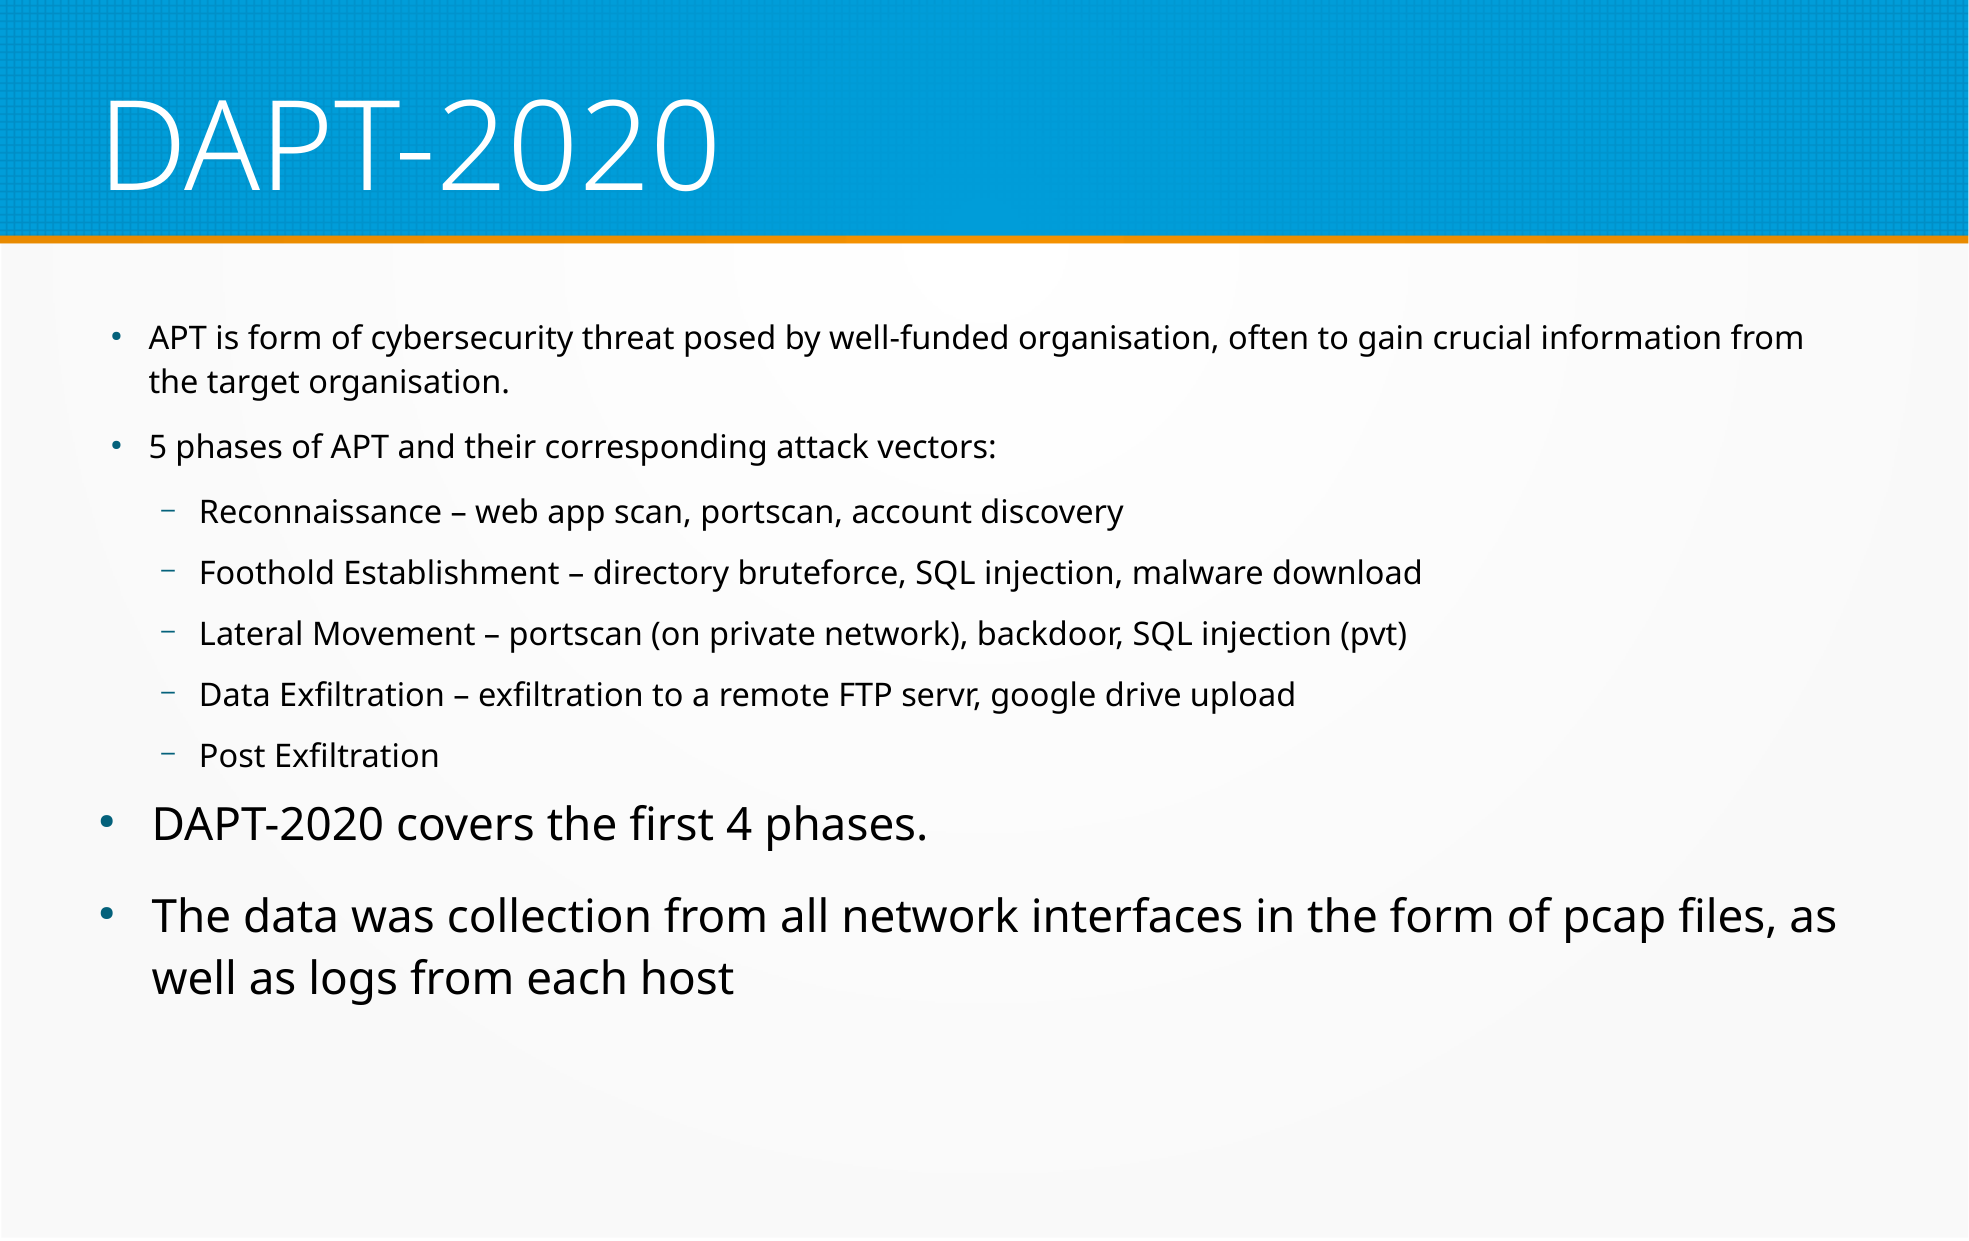

# DAPT-2020
APT is form of cybersecurity threat posed by well-funded organisation, often to gain crucial information from the target organisation.
5 phases of APT and their corresponding attack vectors:
Reconnaissance – web app scan, portscan, account discovery
Foothold Establishment – directory bruteforce, SQL injection, malware download
Lateral Movement – portscan (on private network), backdoor, SQL injection (pvt)
Data Exfiltration – exfiltration to a remote FTP servr, google drive upload
Post Exfiltration
DAPT-2020 covers the first 4 phases.
The data was collection from all network interfaces in the form of pcap files, as well as logs from each host